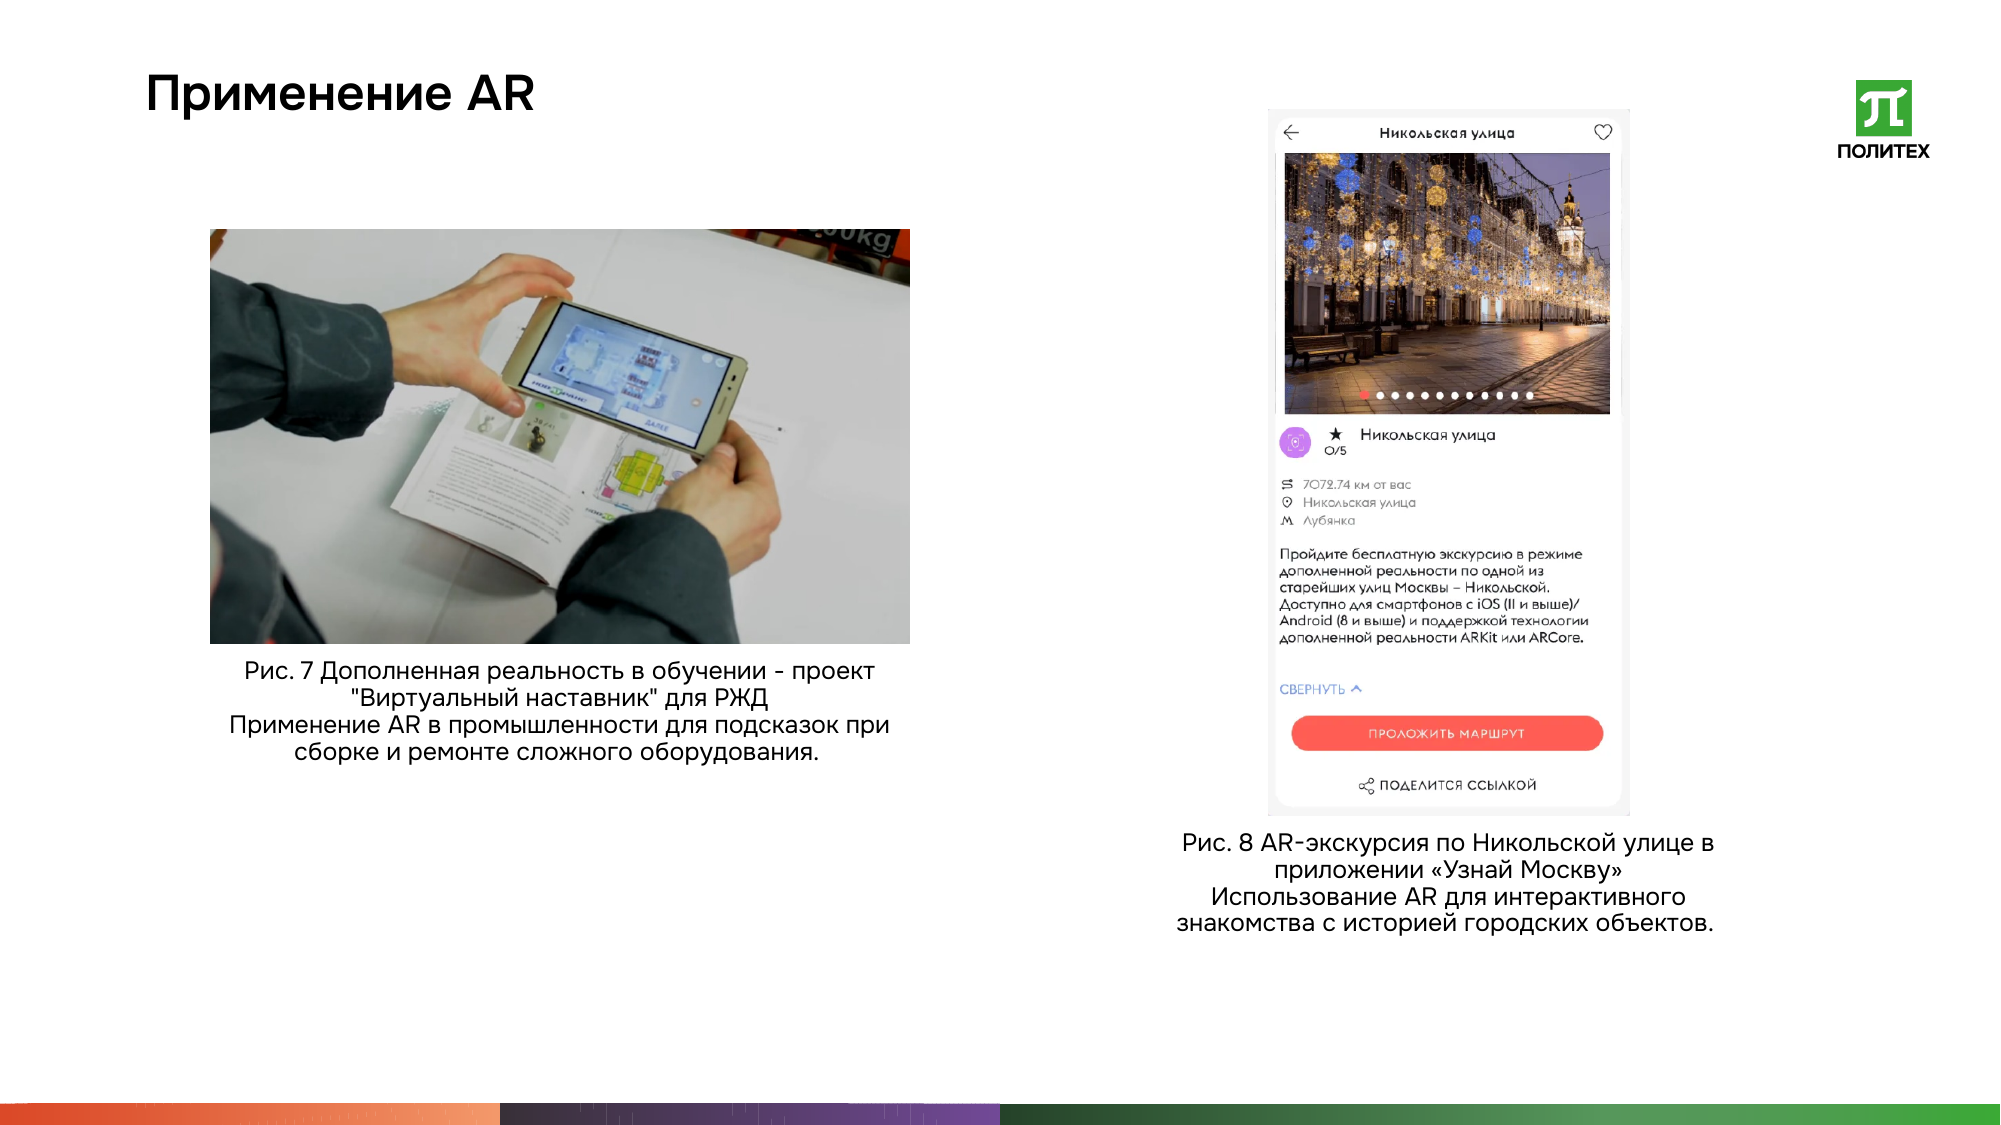

# Применение AR
Рис. 7 Дополненная реальность в обучении - проект "Виртуальный наставник" для РЖД
Применение AR в промышленности для подсказок при сборке и ремонте сложного оборудования.
Рис. 8 AR-экскурсия по Никольской улице в приложении «Узнай Москву»
Использование AR для интерактивного знакомства с историей городских объектов.